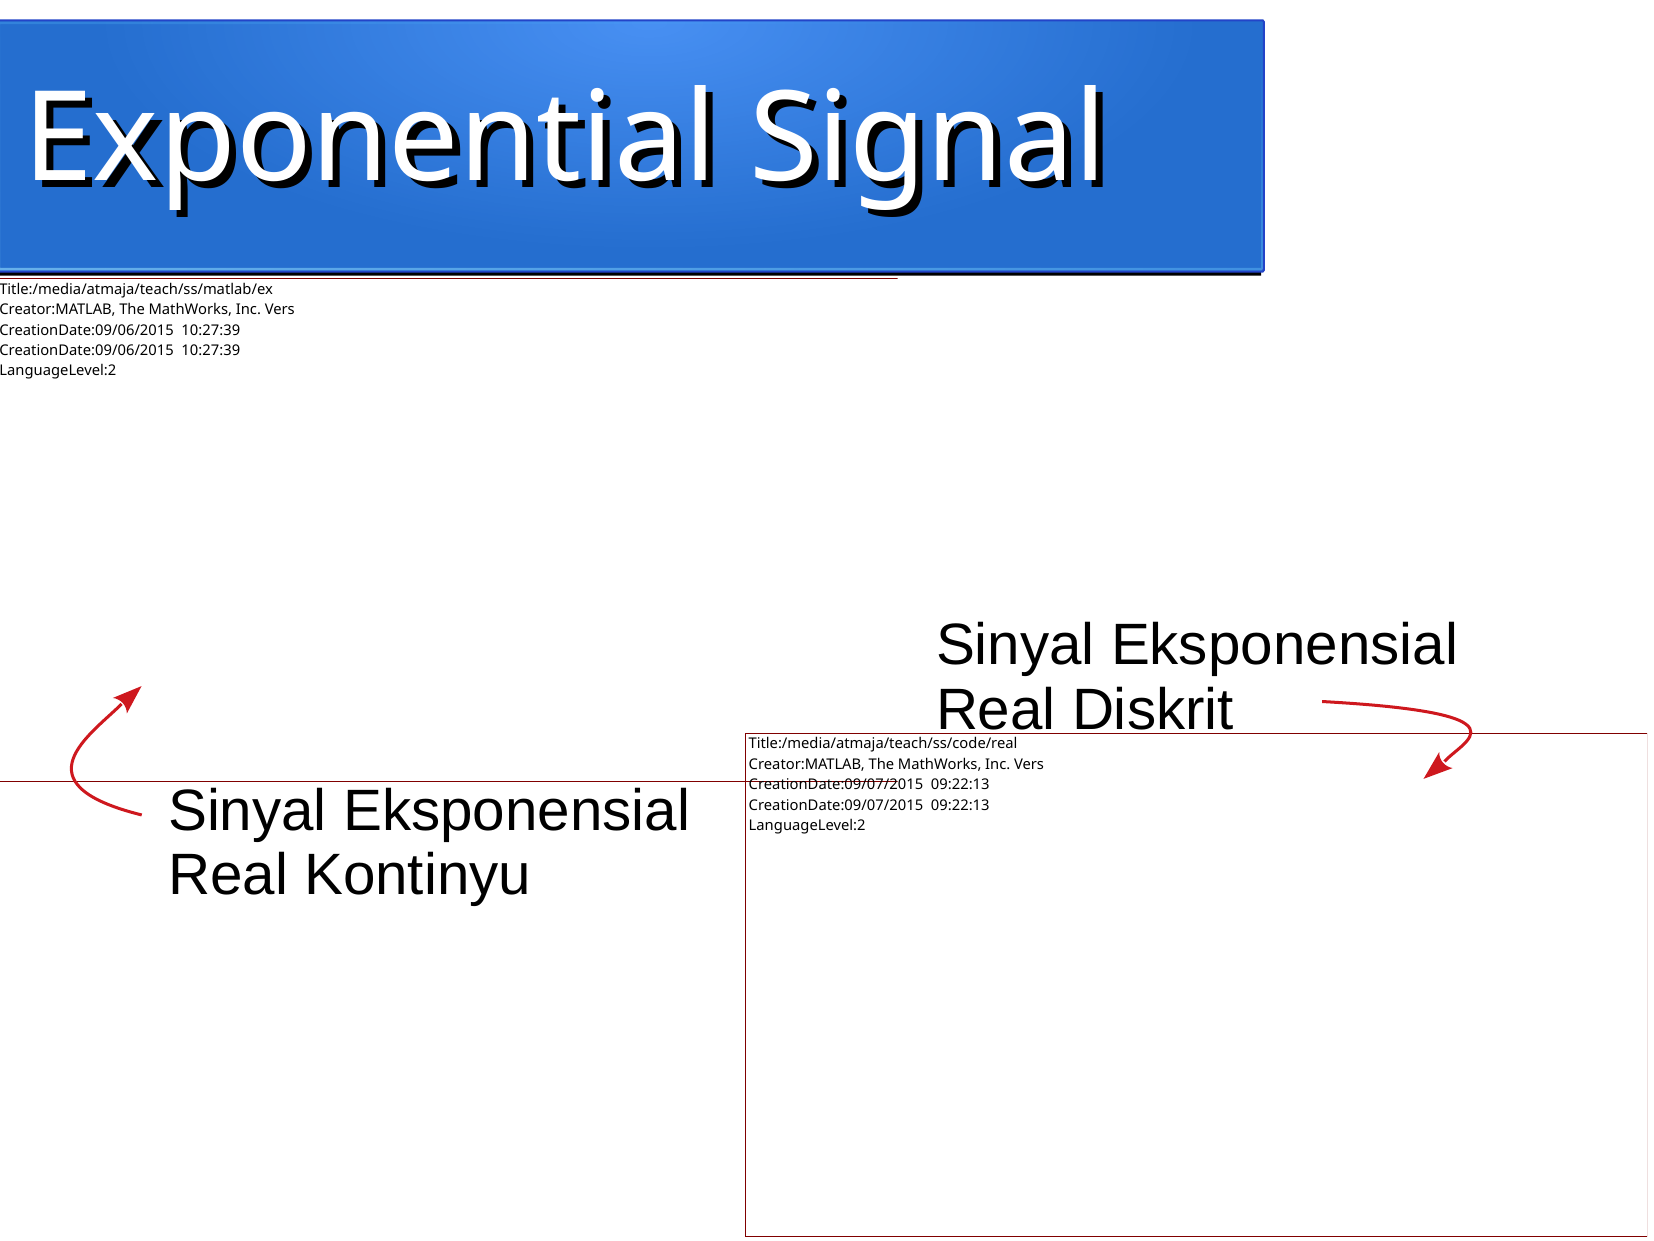

Exponential Signal
Sinyal Eksponensial Real Diskrit
Sinyal Eksponensial Real Kontinyu